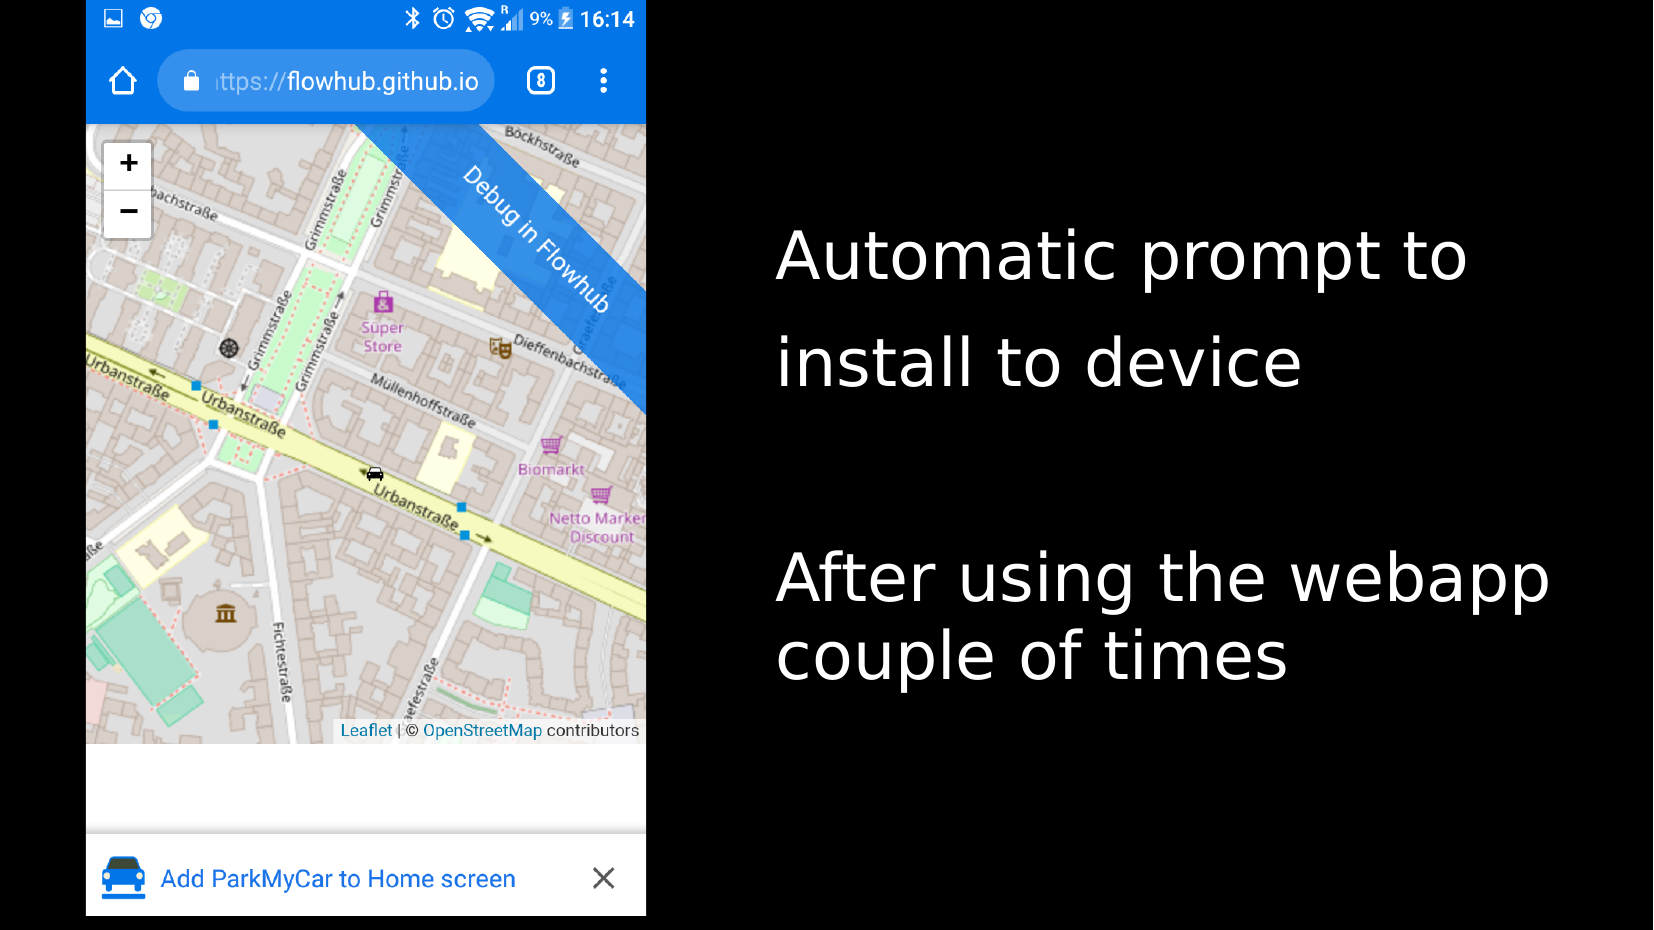

#
Automatic prompt to
install to device
After using the webapp couple of times